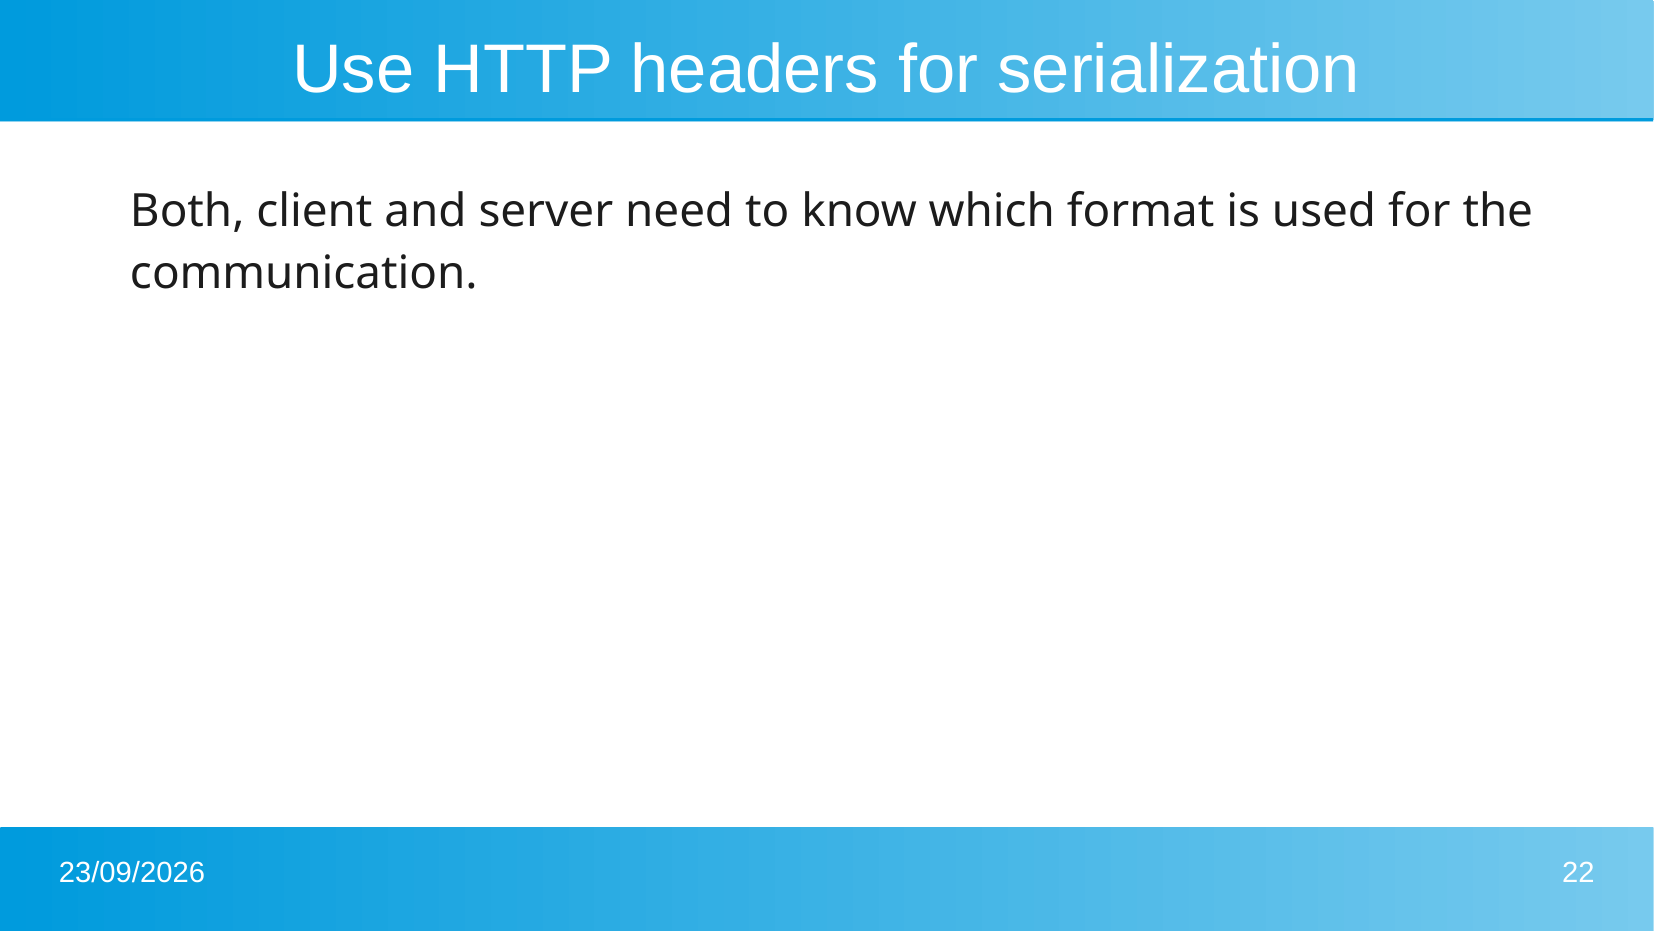

# Use HTTP headers for serialization
Both, client and server need to know which format is used for the communication.
22